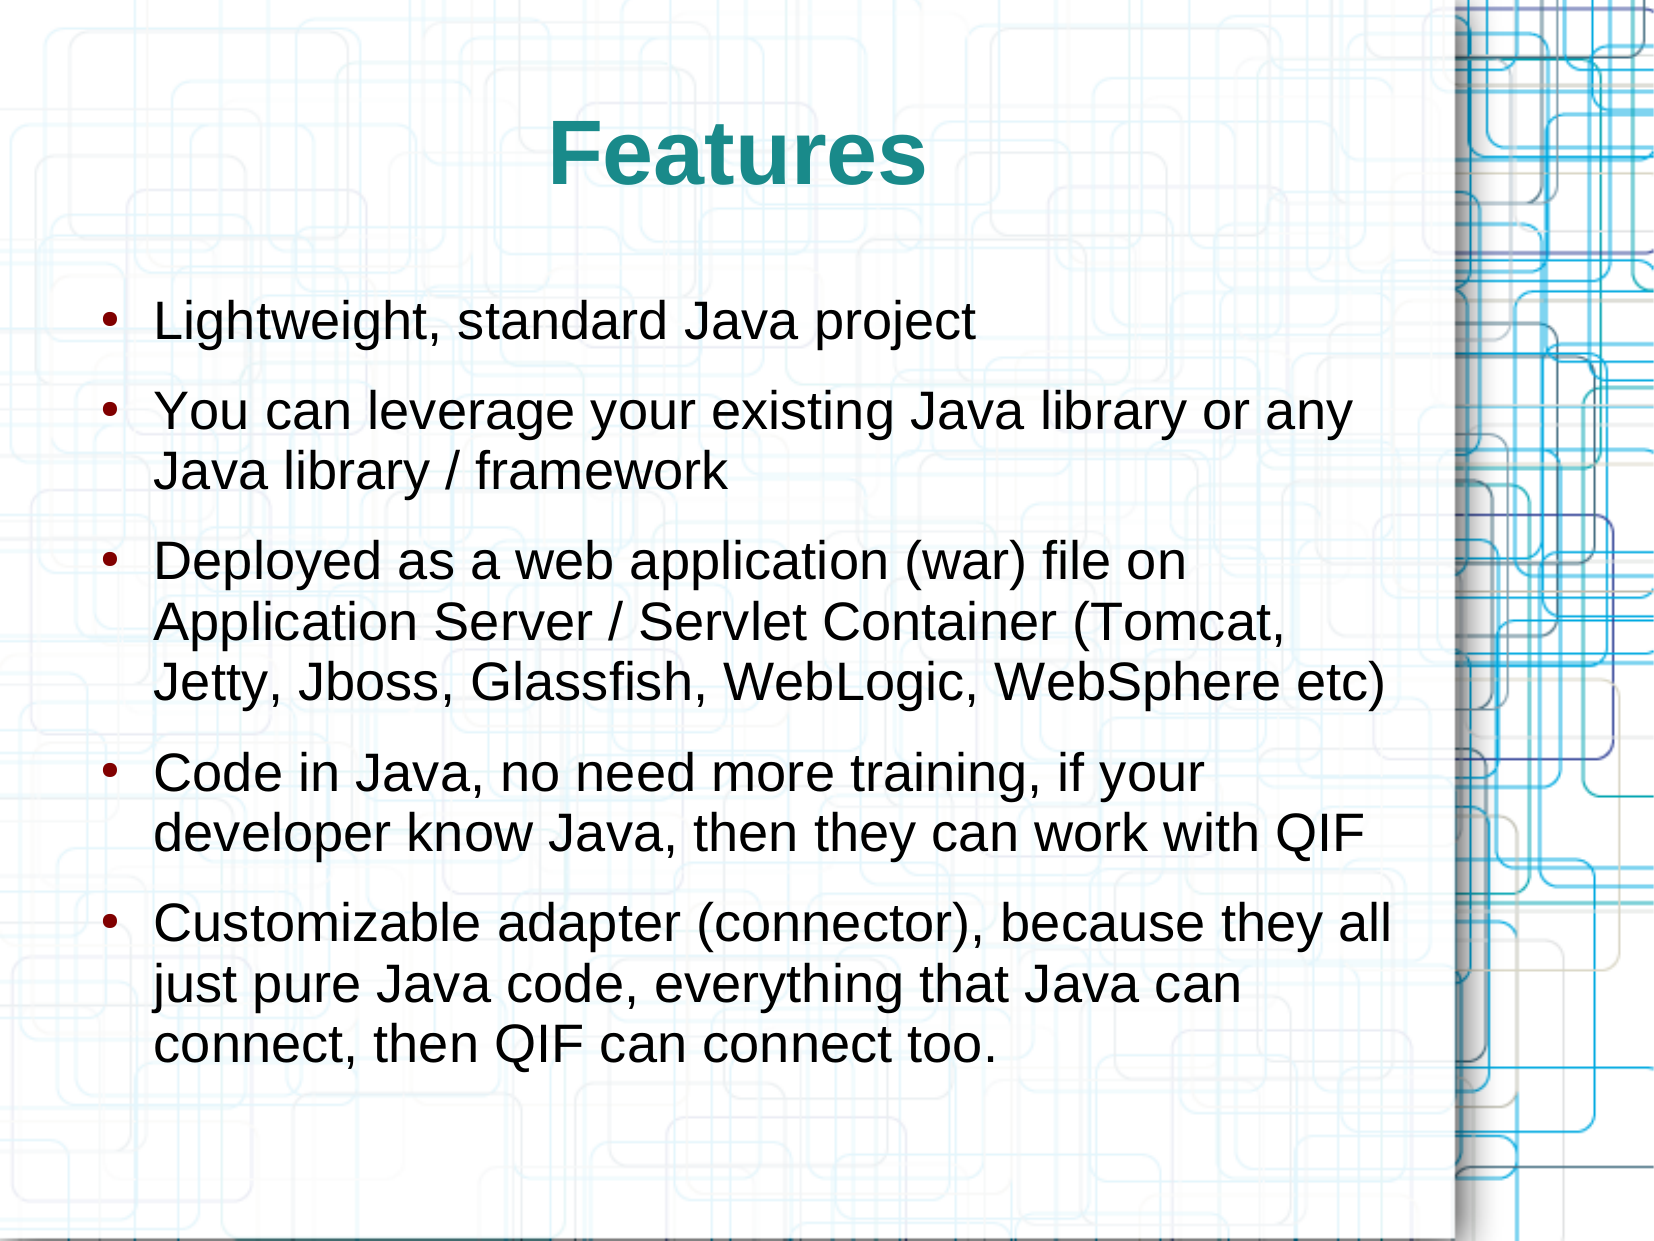

# Features
Lightweight, standard Java project
You can leverage your existing Java library or any Java library / framework
Deployed as a web application (war) file on Application Server / Servlet Container (Tomcat, Jetty, Jboss, Glassfish, WebLogic, WebSphere etc)
Code in Java, no need more training, if your developer know Java, then they can work with QIF
Customizable adapter (connector), because they all just pure Java code, everything that Java can connect, then QIF can connect too.